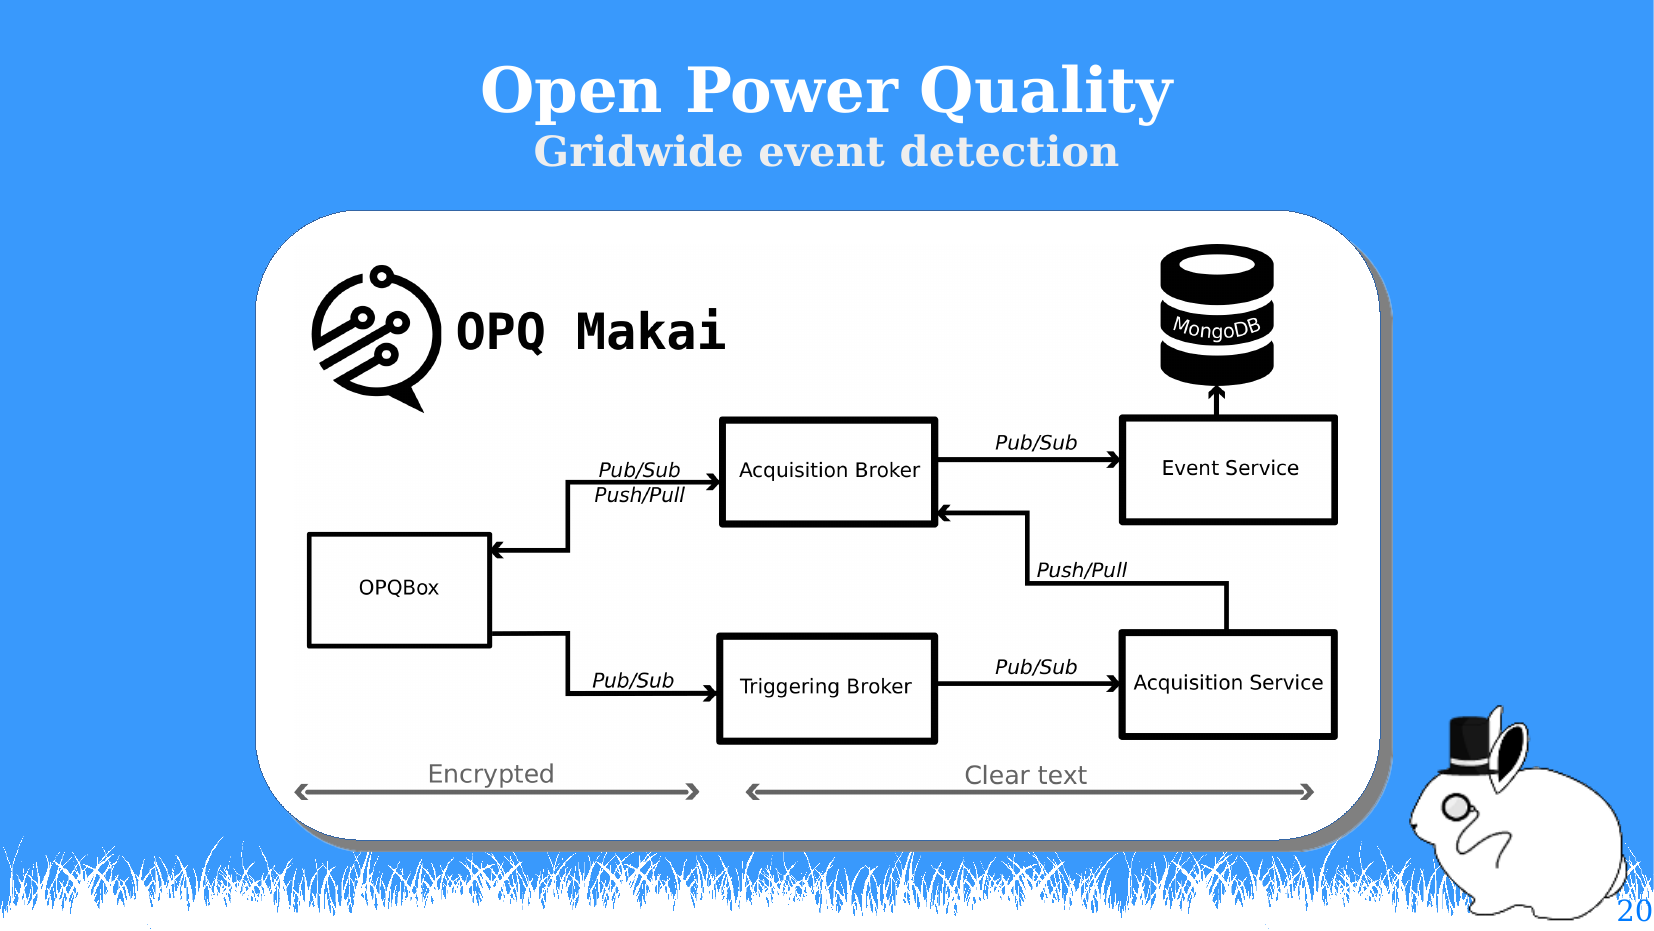

# Open Power Quality Gridwide event detection
20